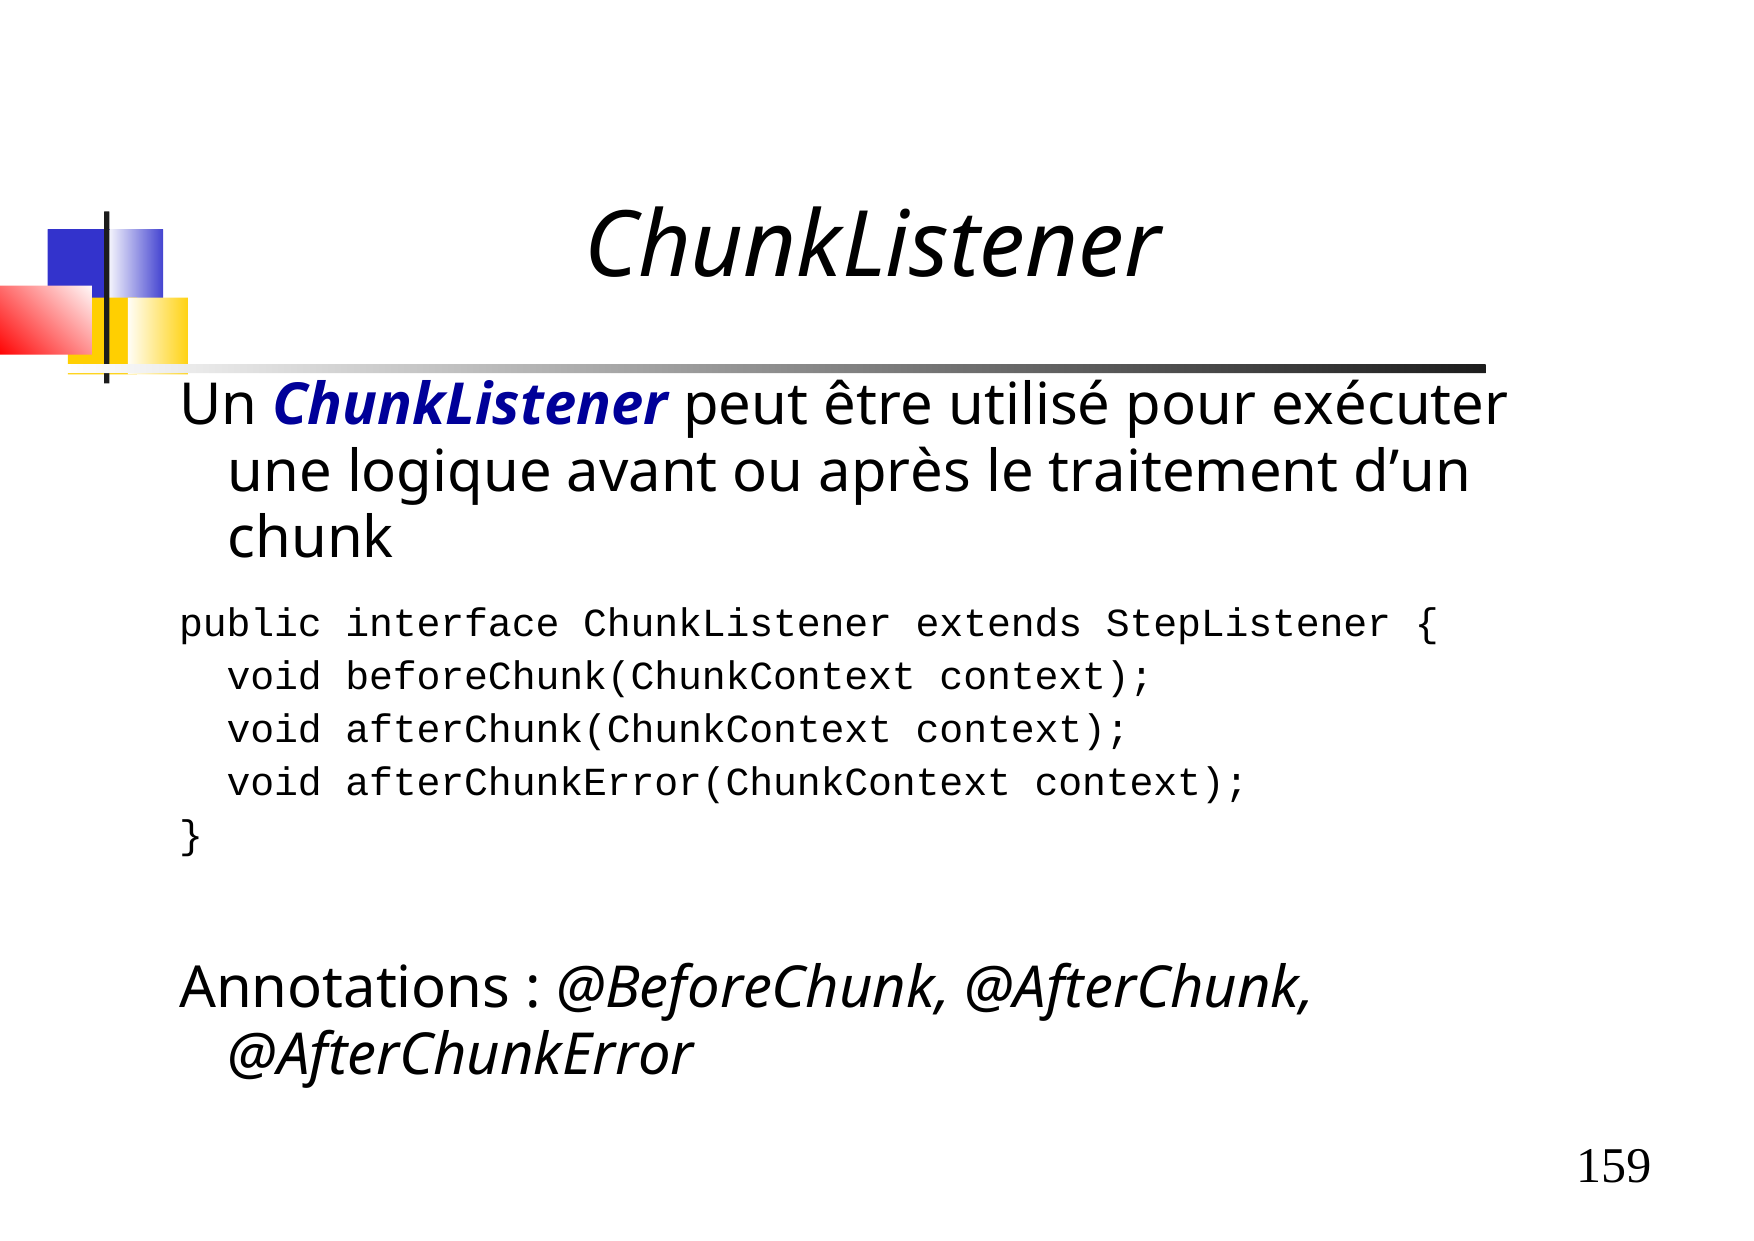

# ChunkListener
Un ChunkListener peut être utilisé pour exécuter une logique avant ou après le traitement d’un chunk
public interface ChunkListener extends StepListener {
 void beforeChunk(ChunkContext context);
 void afterChunk(ChunkContext context);
 void afterChunkError(ChunkContext context);
}
Annotations : @BeforeChunk, @AfterChunk, @AfterChunkError